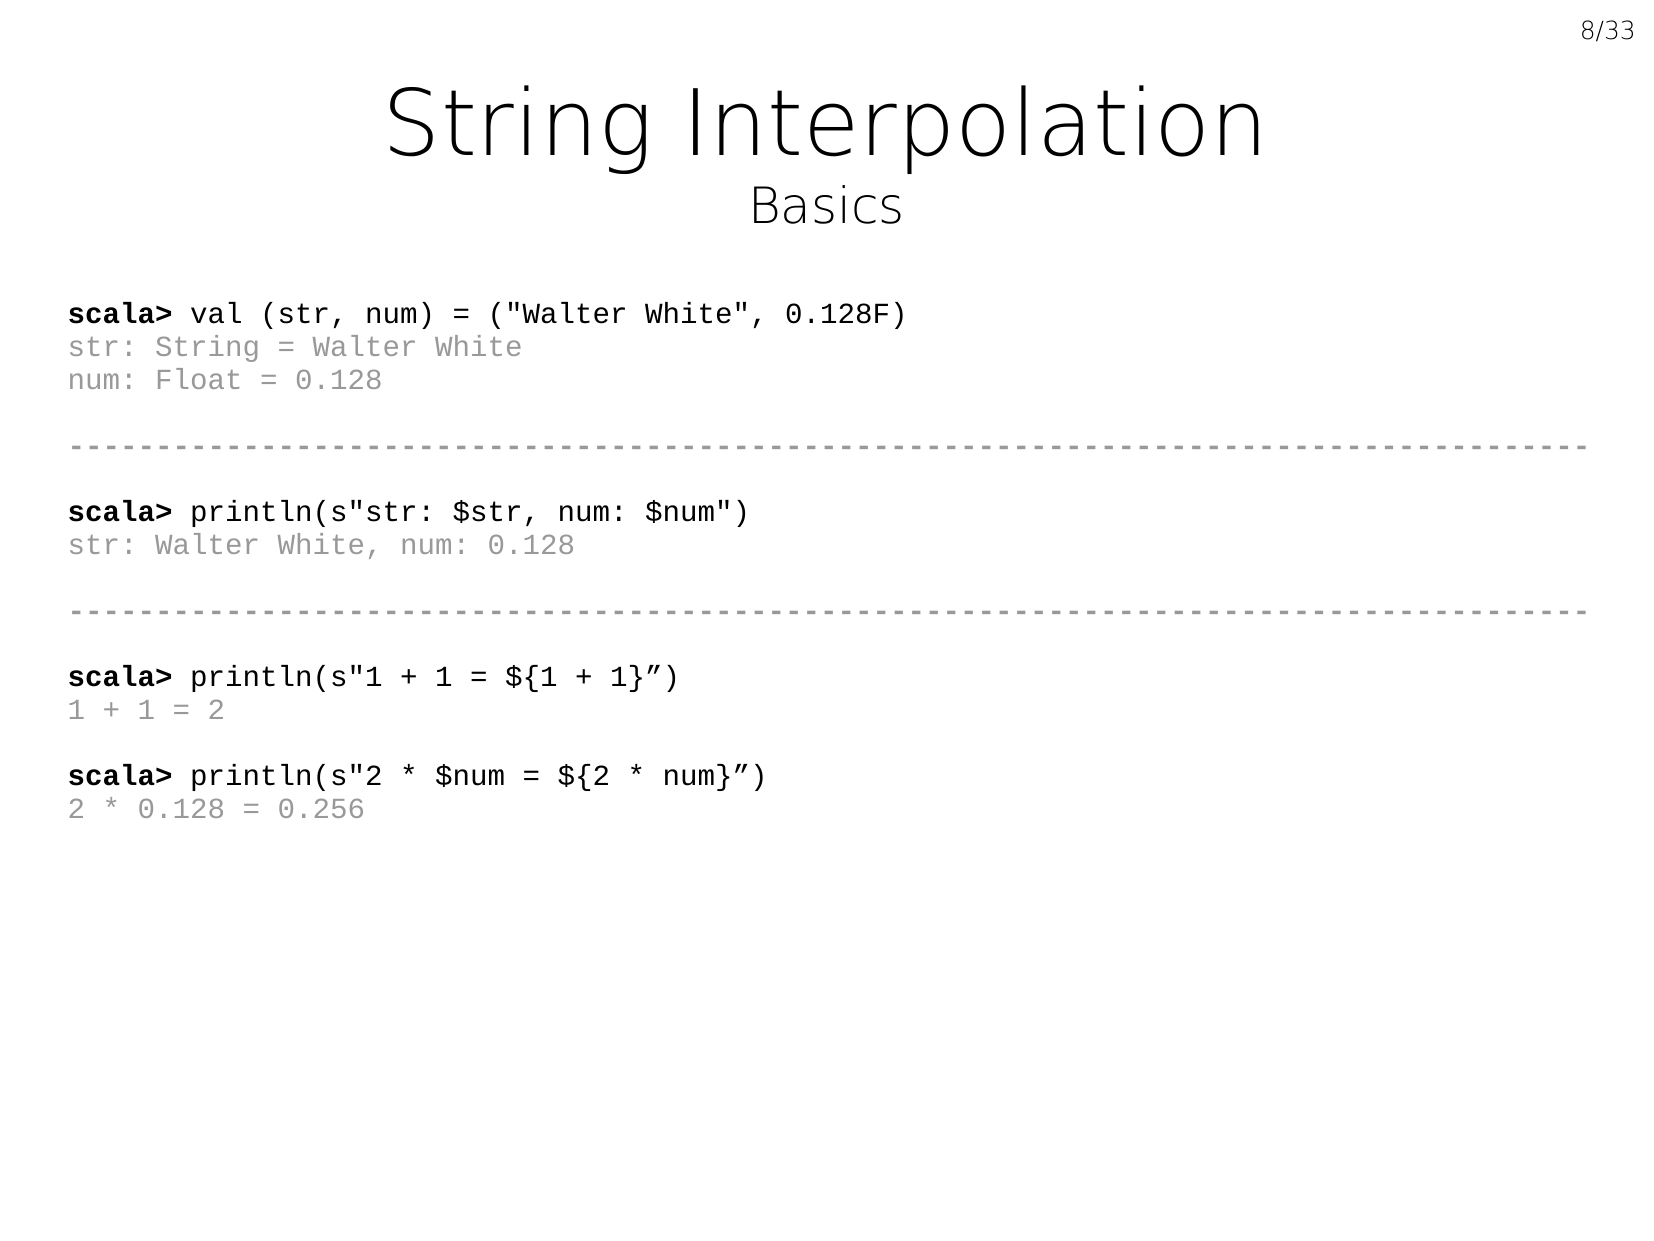

# String Interpolation Basics
scala> val (str, num) = ("Walter White", 0.128F)
str: String = Walter White
num: Float = 0.128
---------------------------------------------------------------------------------------
scala> println(s"str: $str, num: $num")
str: Walter White, num: 0.128
---------------------------------------------------------------------------------------
scala> println(s"1 + 1 = ${1 + 1}”)
1 + 1 = 2
scala> println(s"2 * $num = ${2 * num}”)
2 * 0.128 = 0.256